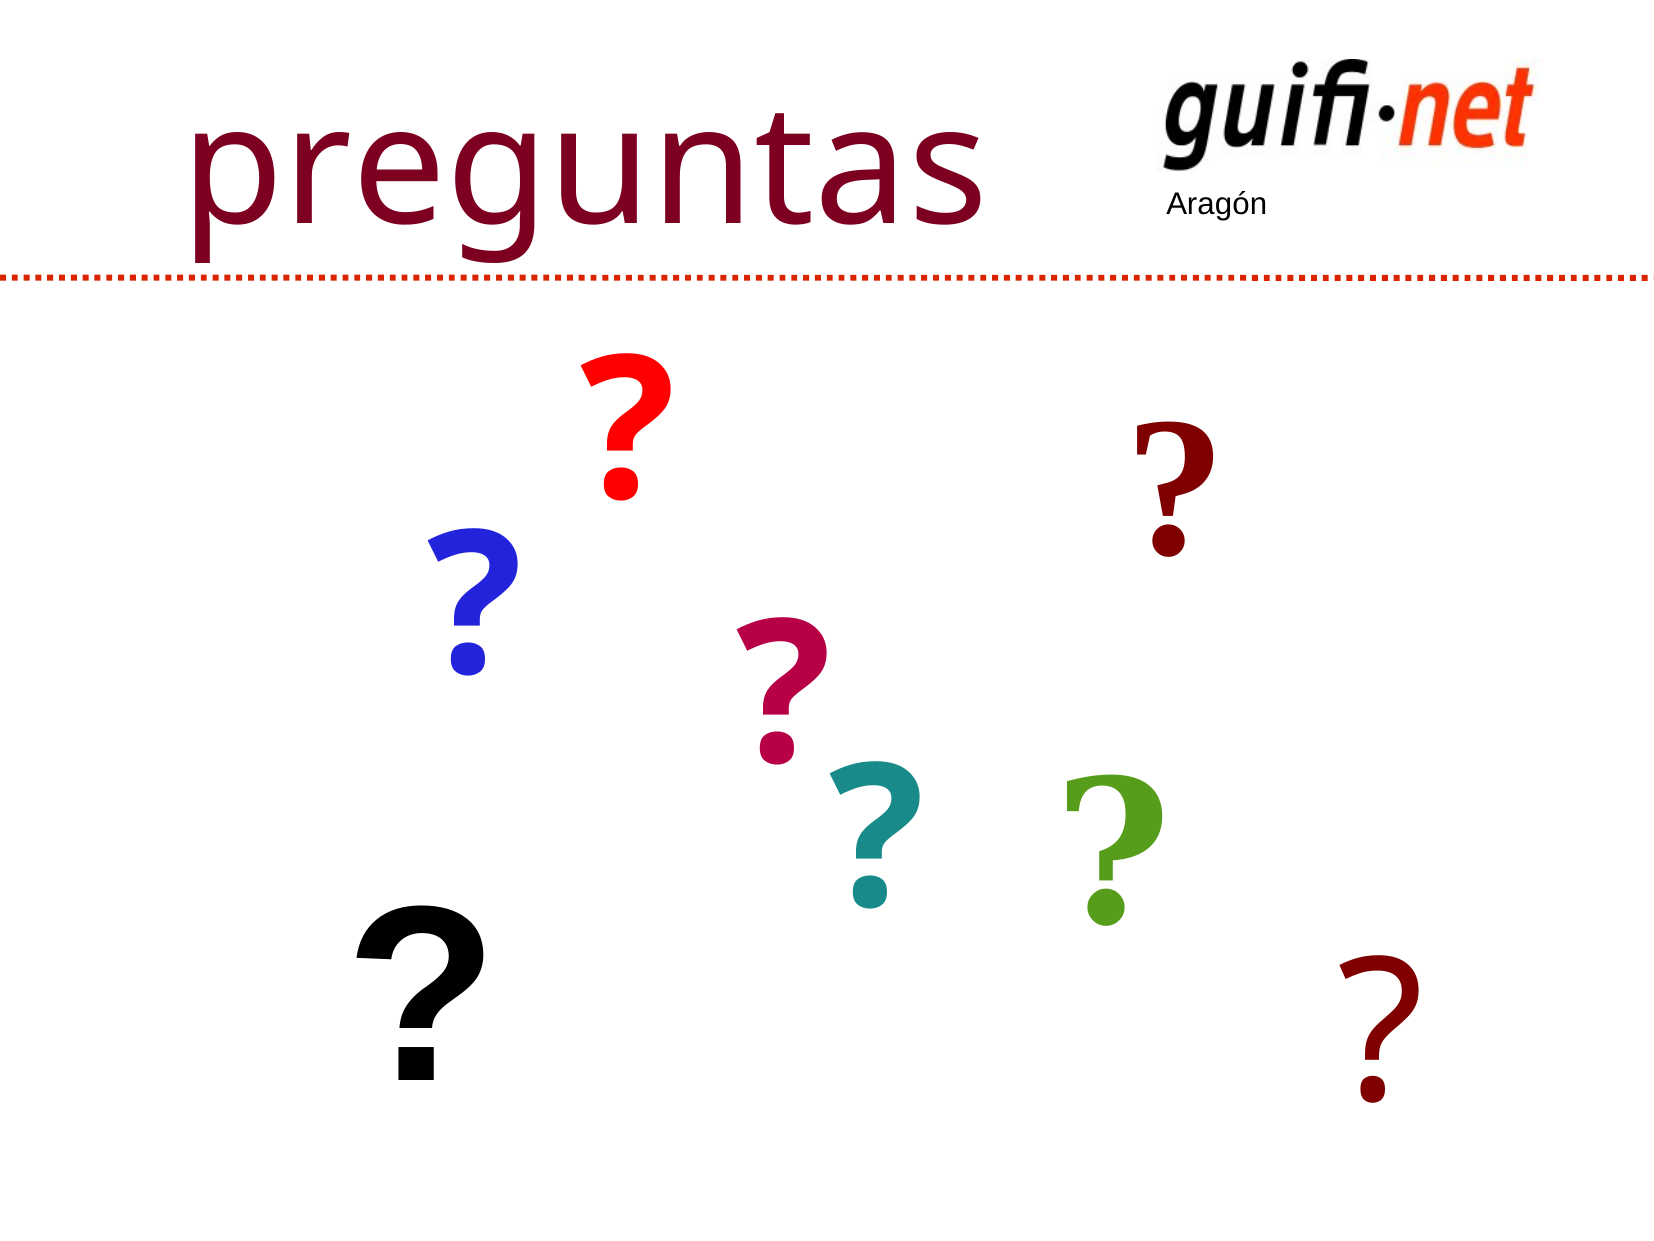

# preguntas
?
?
?
?
?
?
?
?